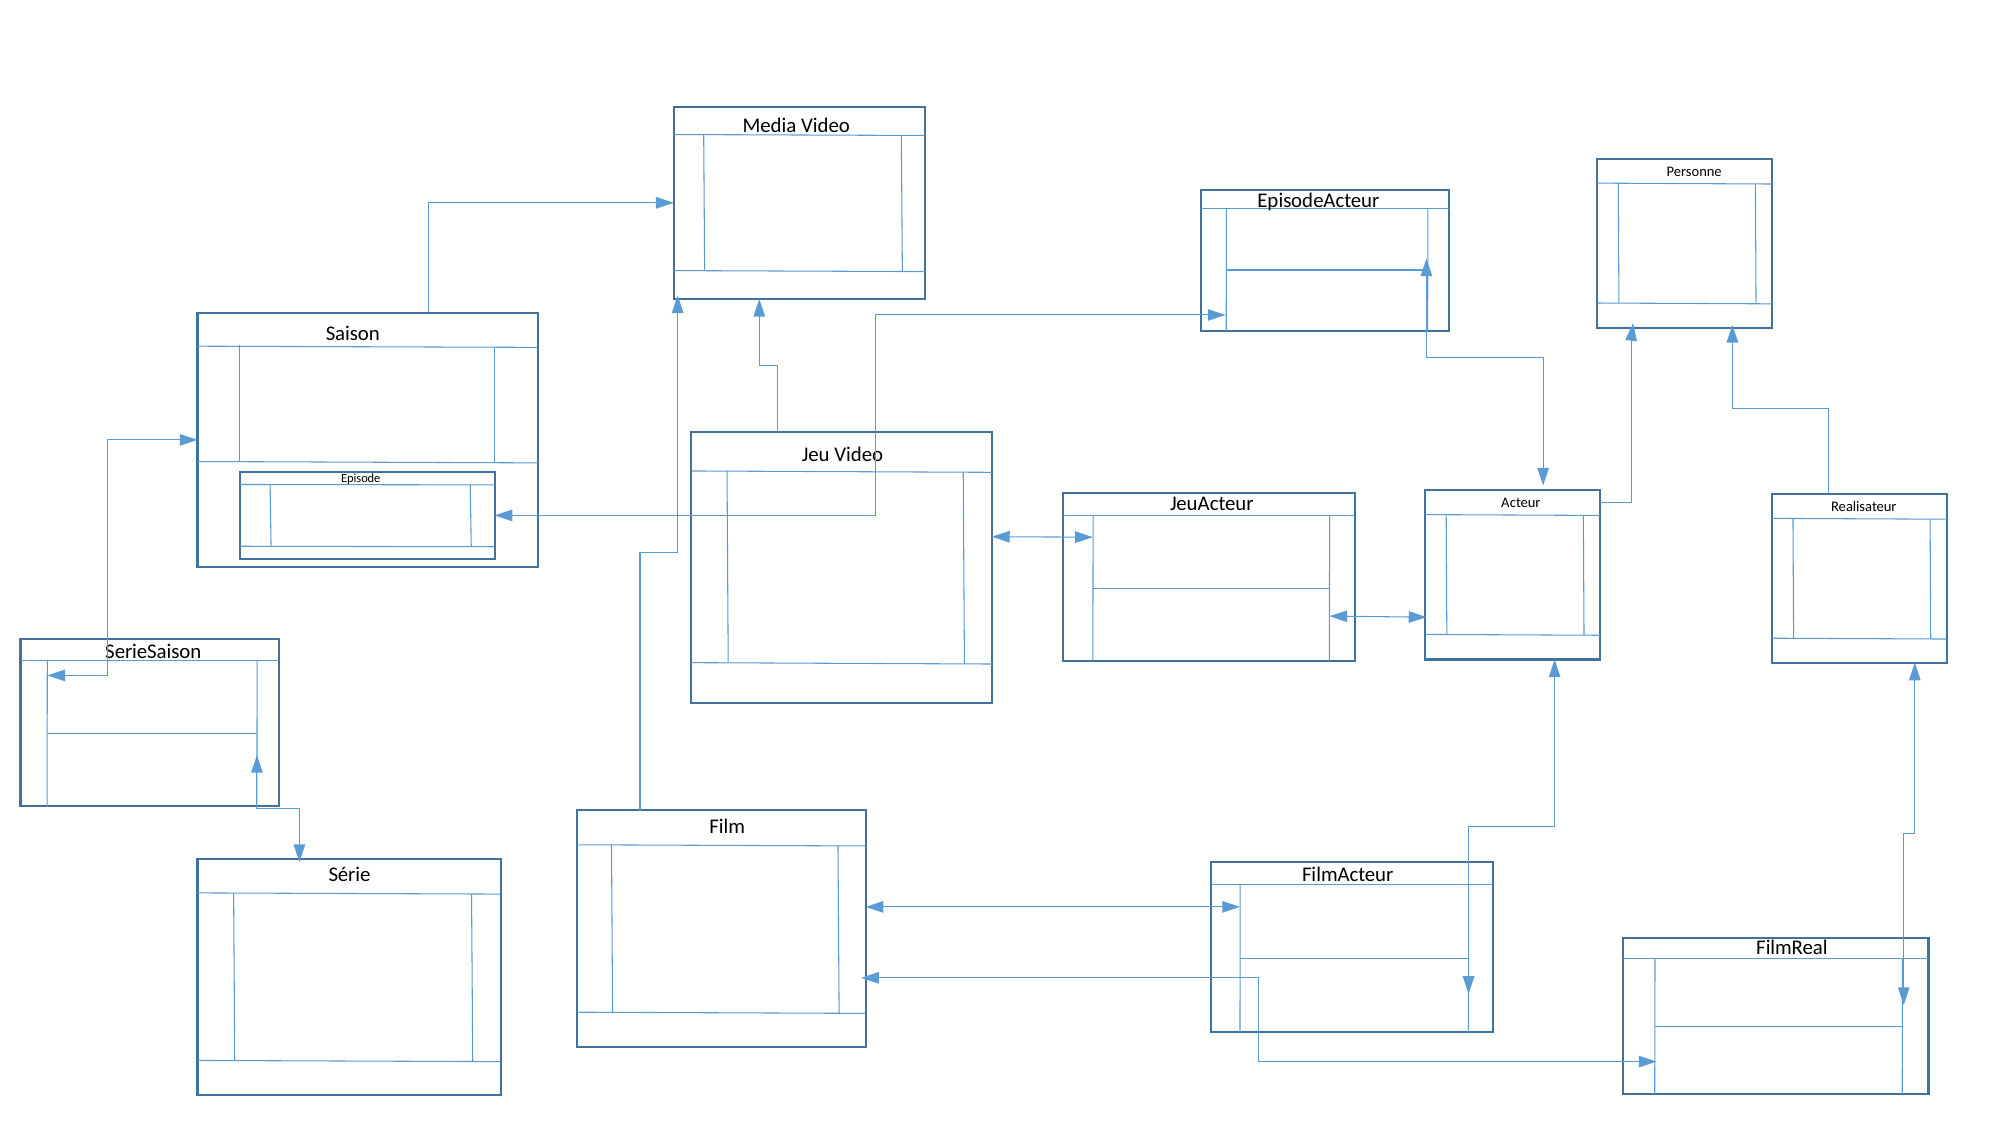

Media Video
Personne
Acteur
Realisateur
EpisodeActeur
Saison
Episode
Jeu Video
JeuActeur
SerieSaison
Film
Série
FilmActeur
FilmReal